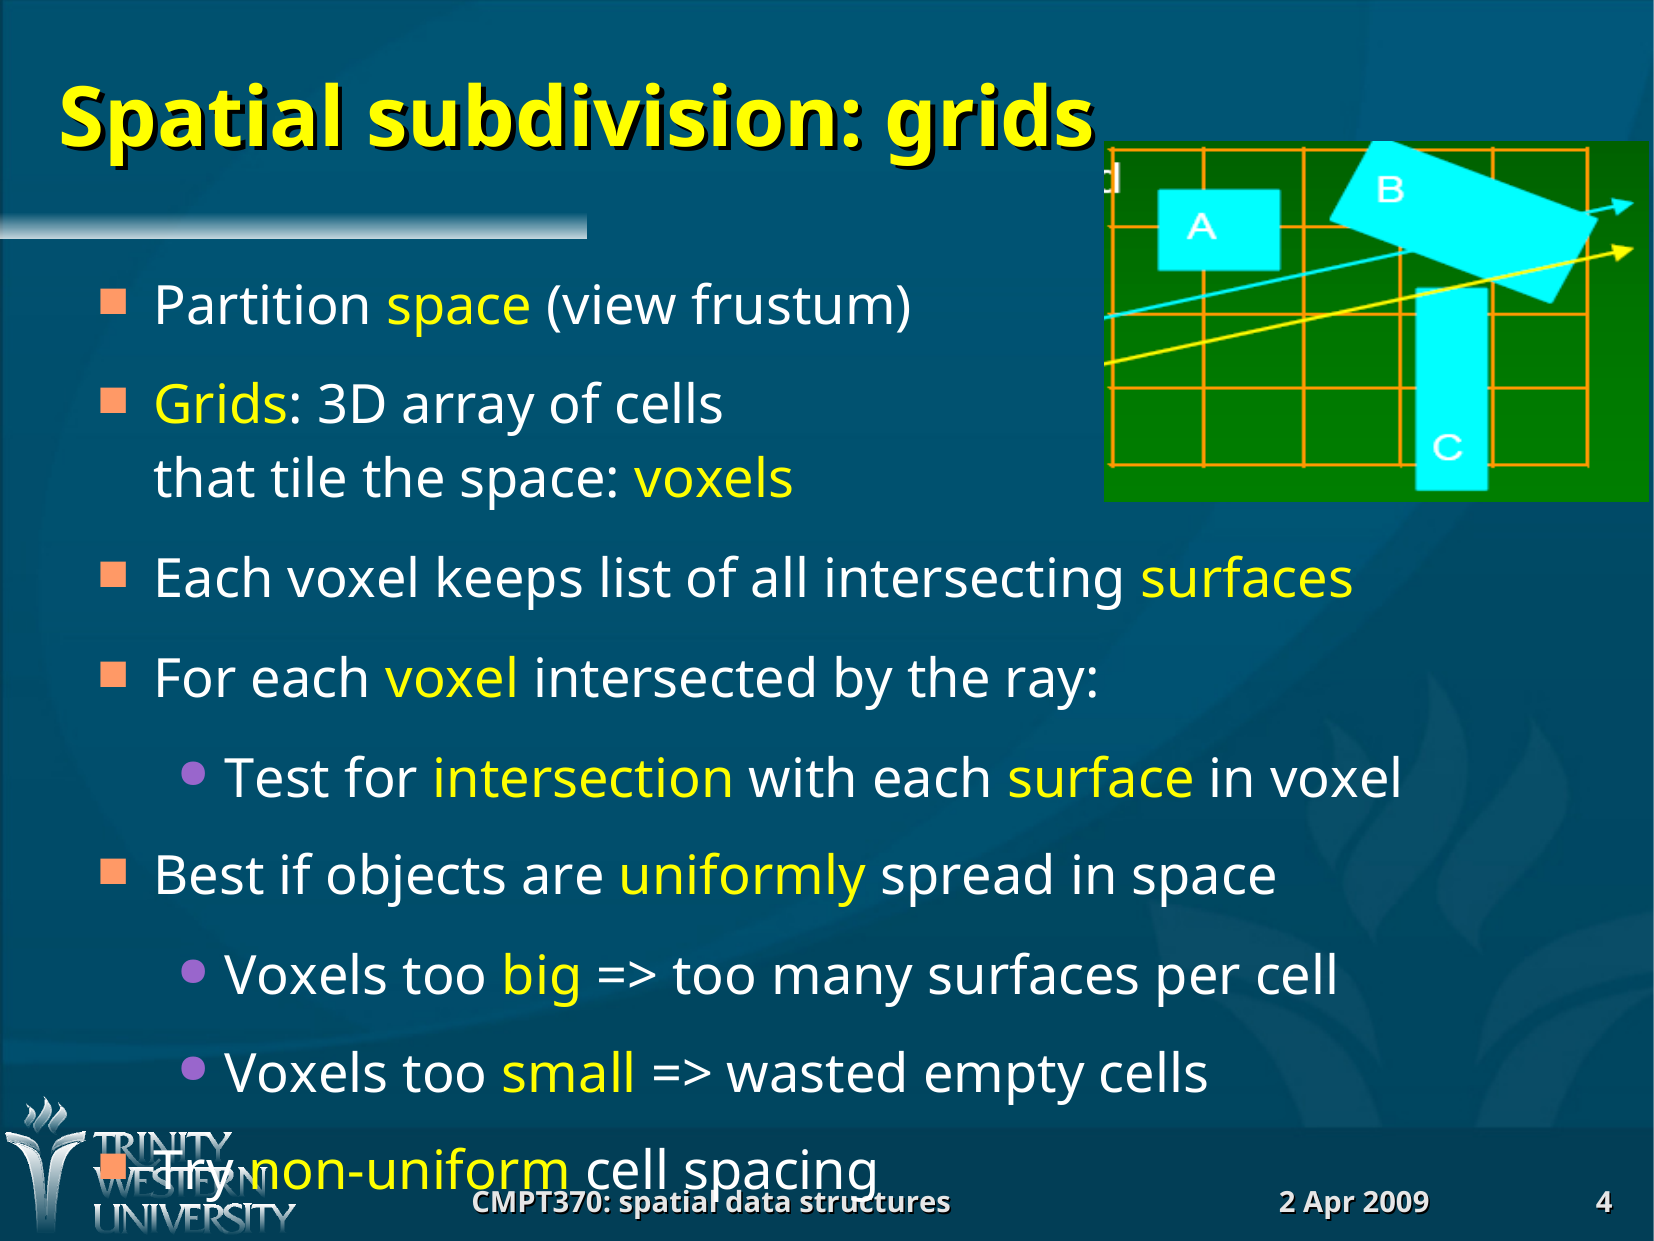

# Spatial subdivision: grids
Partition space (view frustum)
Grids: 3D array of cells
that tile the space: voxels
Each voxel keeps list of all intersecting surfaces
For each voxel intersected by the ray:
Test for intersection with each surface in voxel
Best if objects are uniformly spread in space
Voxels too big => too many surfaces per cell
Voxels too small => wasted empty cells
Try non-uniform cell spacing
CMPT370: spatial data structures
2 Apr 2009
4